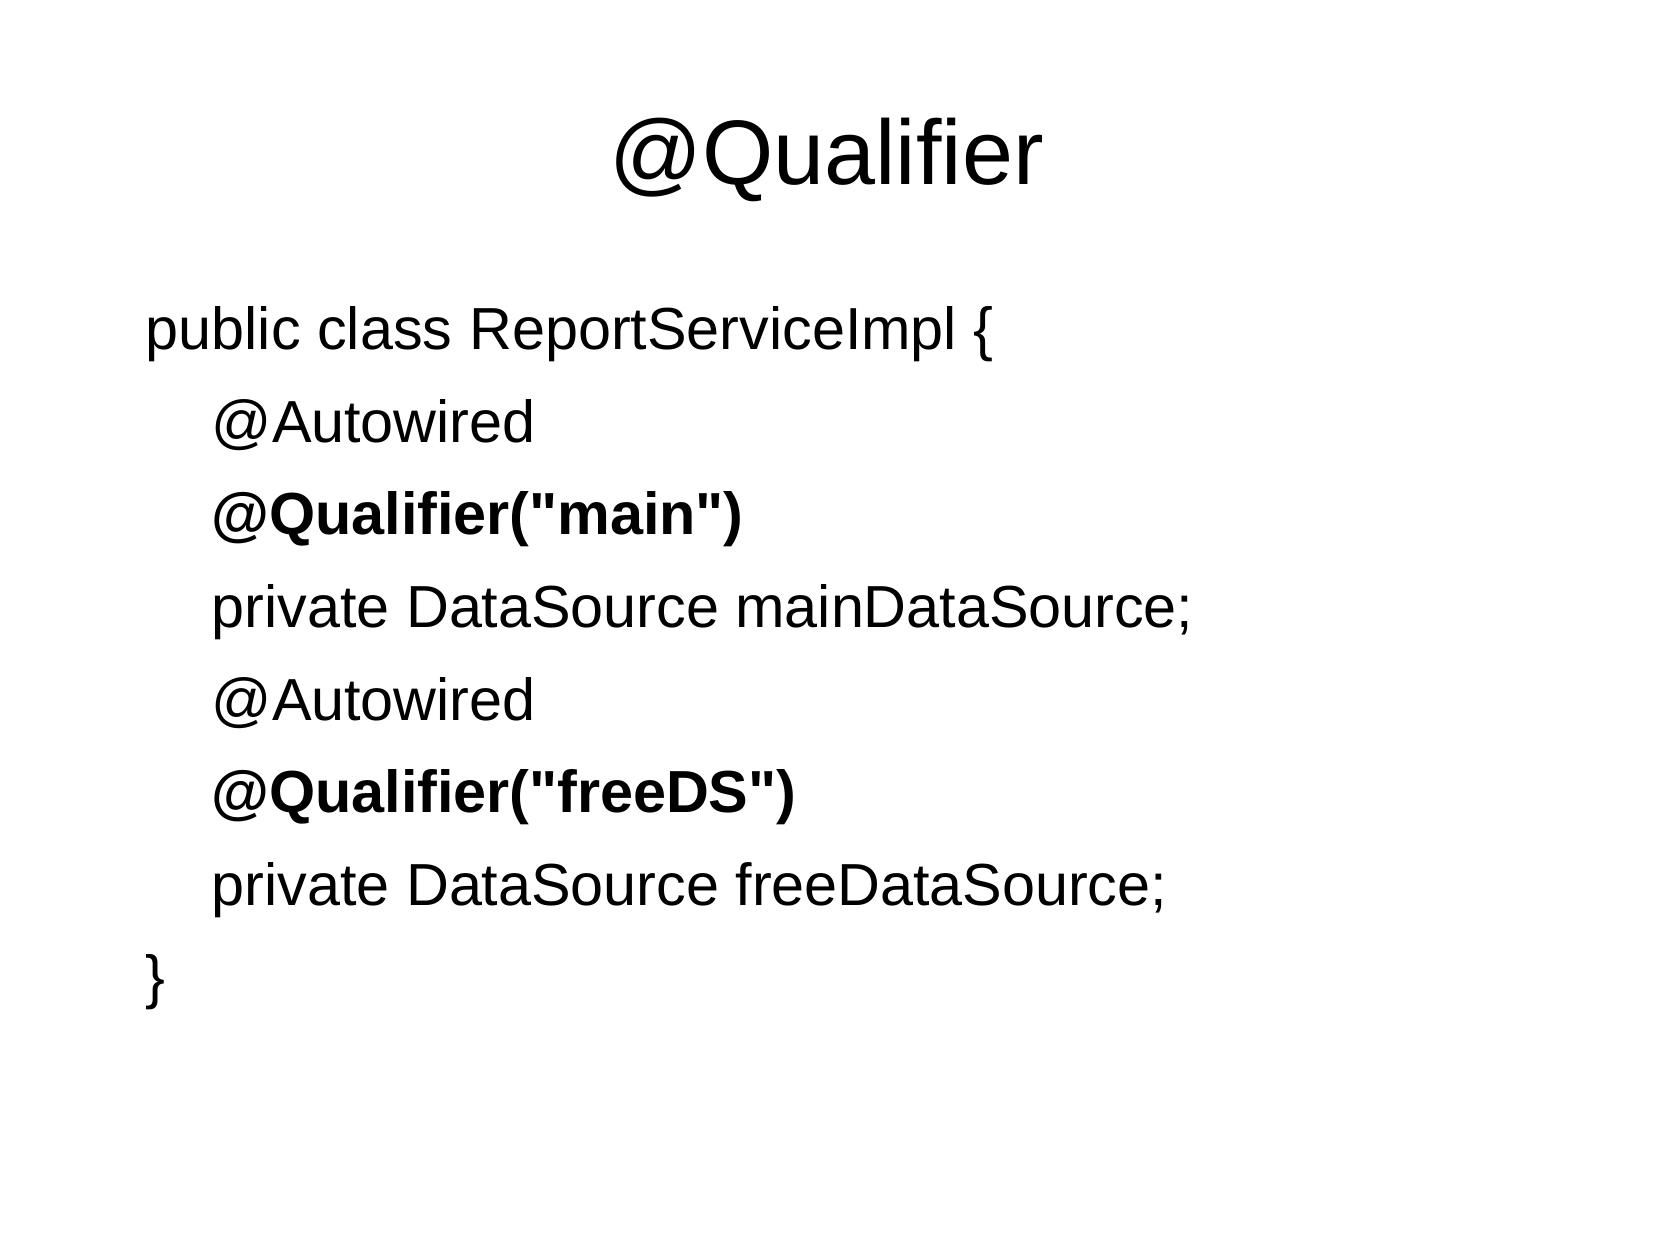

# @Qualifier
public class ReportServiceImpl {
 @Autowired
 @Qualifier("main")
 private DataSource mainDataSource;
 @Autowired
 @Qualifier("freeDS")
 private DataSource freeDataSource;
}